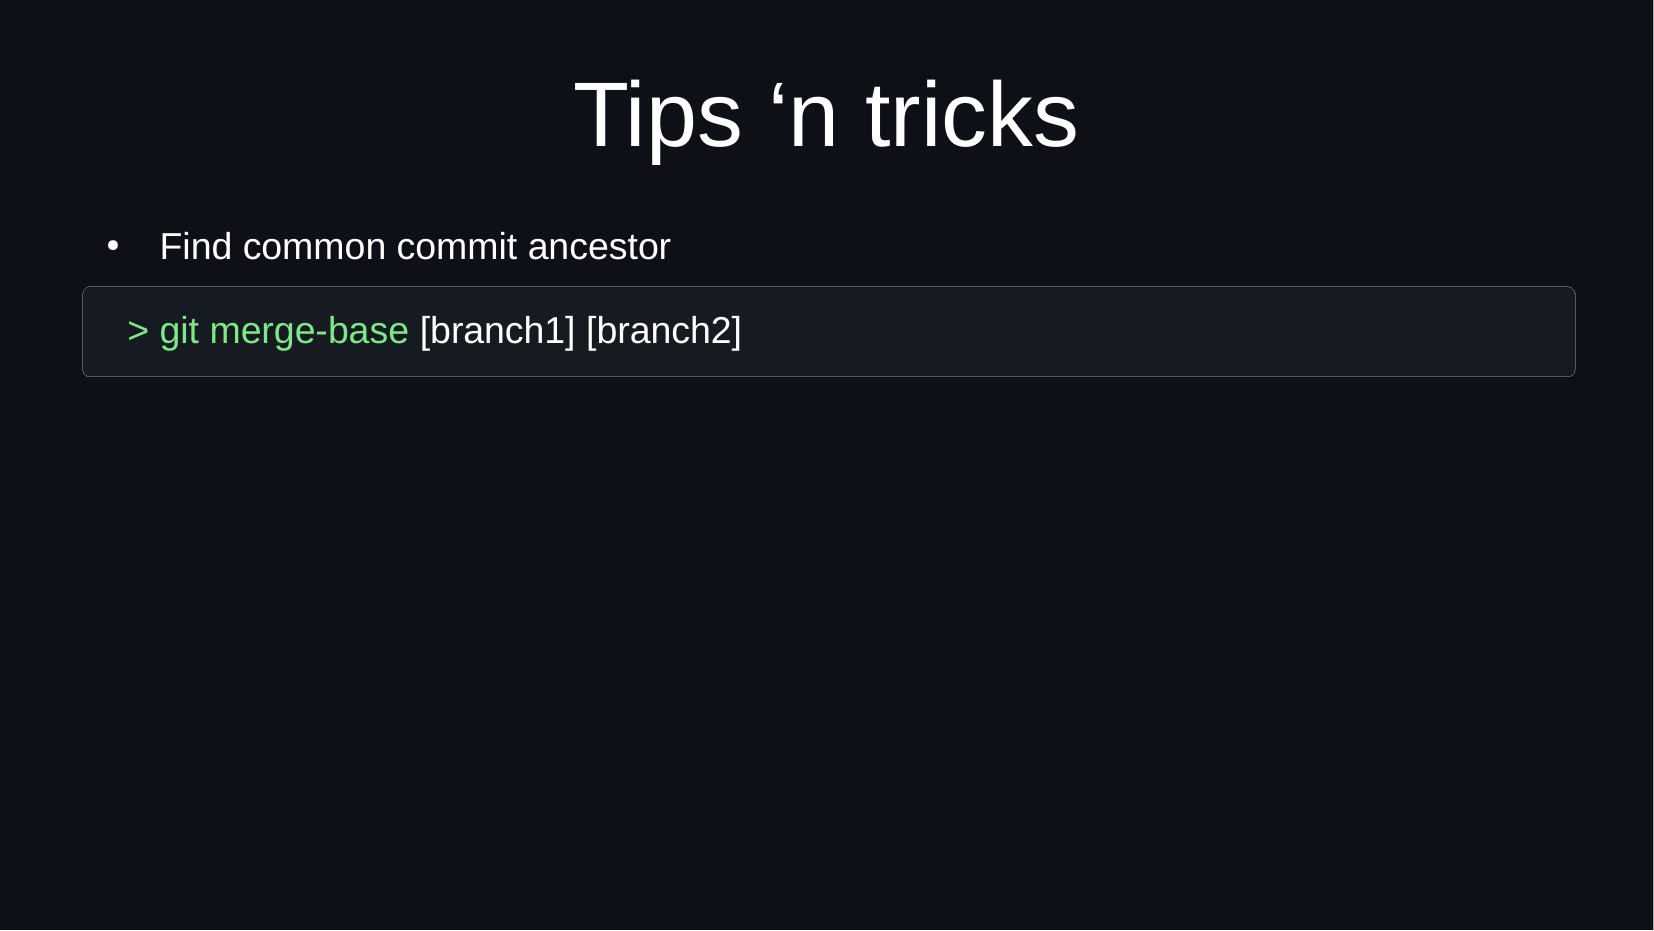

# Tips ‘n tricks
Find common commit ancestor
> git merge-base [branch1] [branch2]